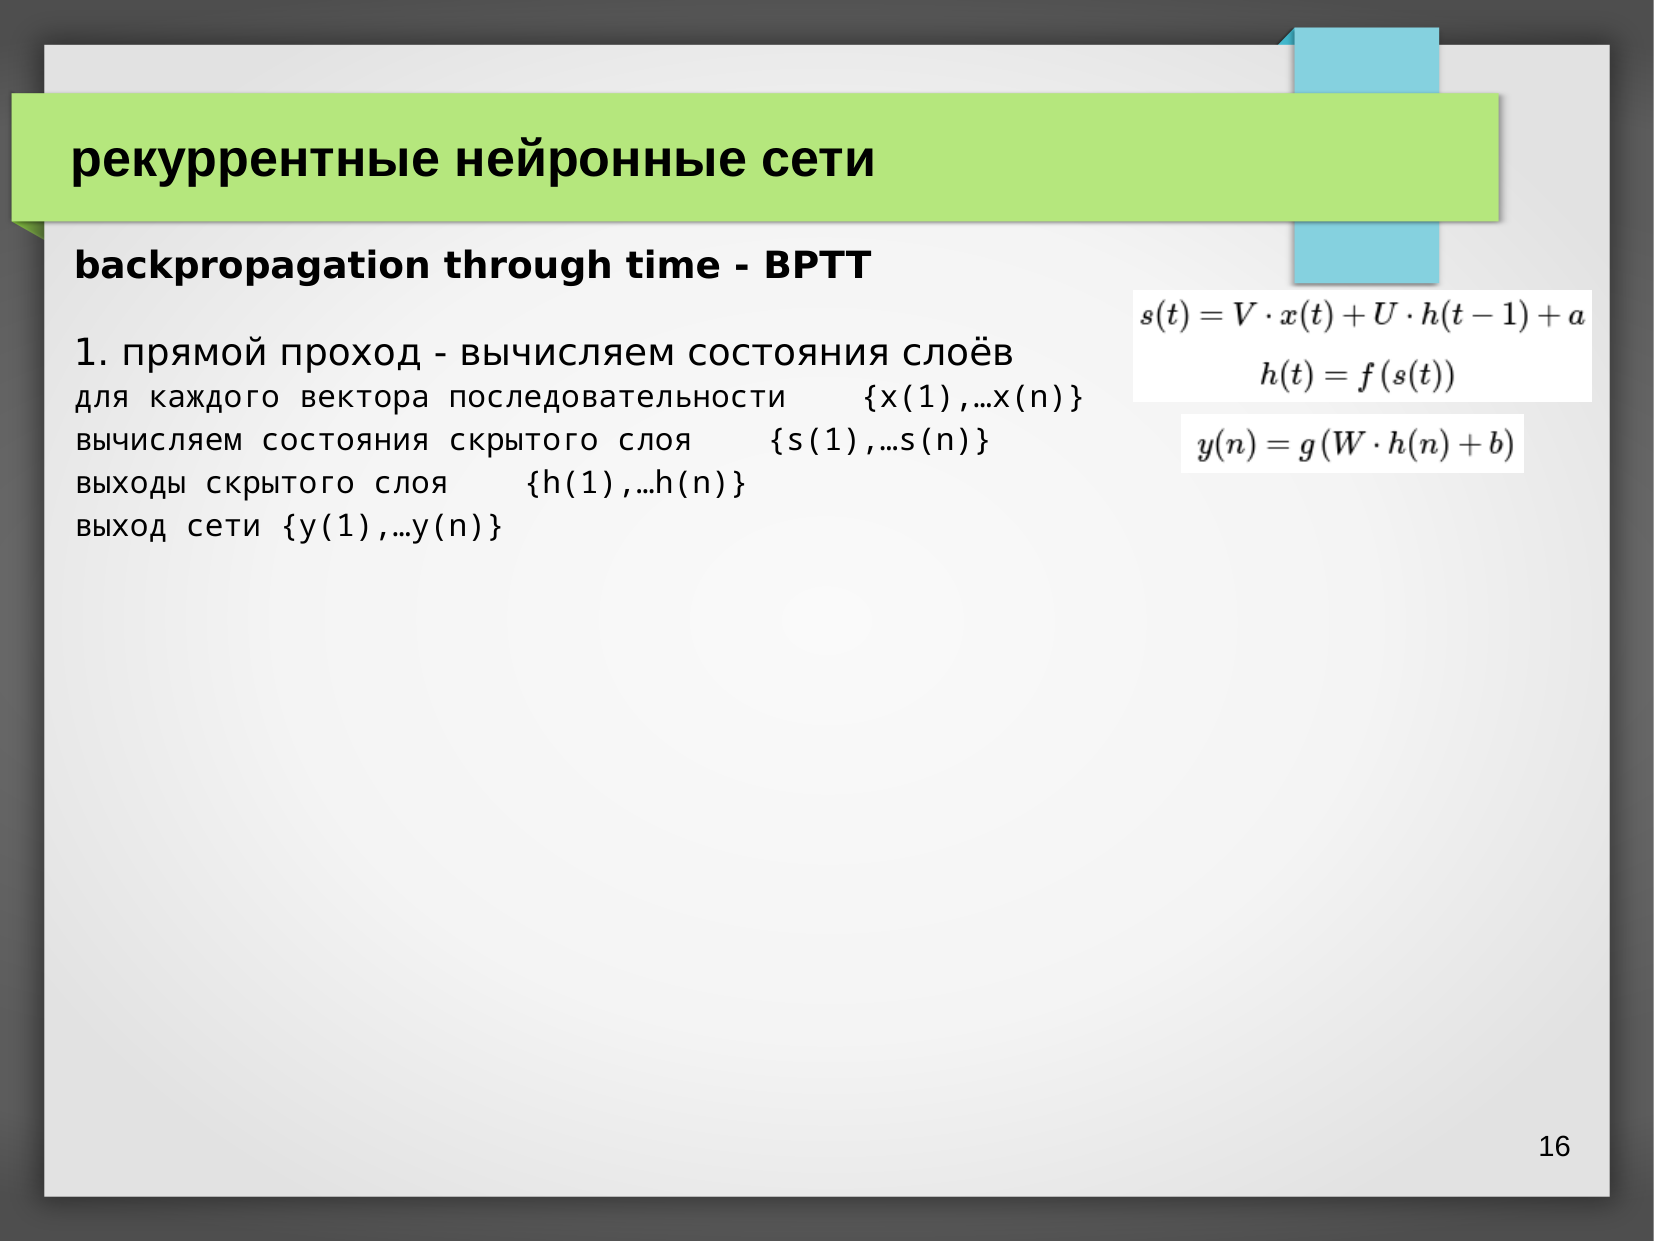

# рекуррентные нейронные сети
backpropagation through time - BPTT
1. прямой проход - вычисляем состояния слоёв
для каждого вектора последовательности {x(1),…x(n)}
вычисляем состояния скрытого слоя {s(1),…s(n)}
выходы скрытого слоя {h(1),…h(n)}
выход сети {y(1),…y(n)}
16